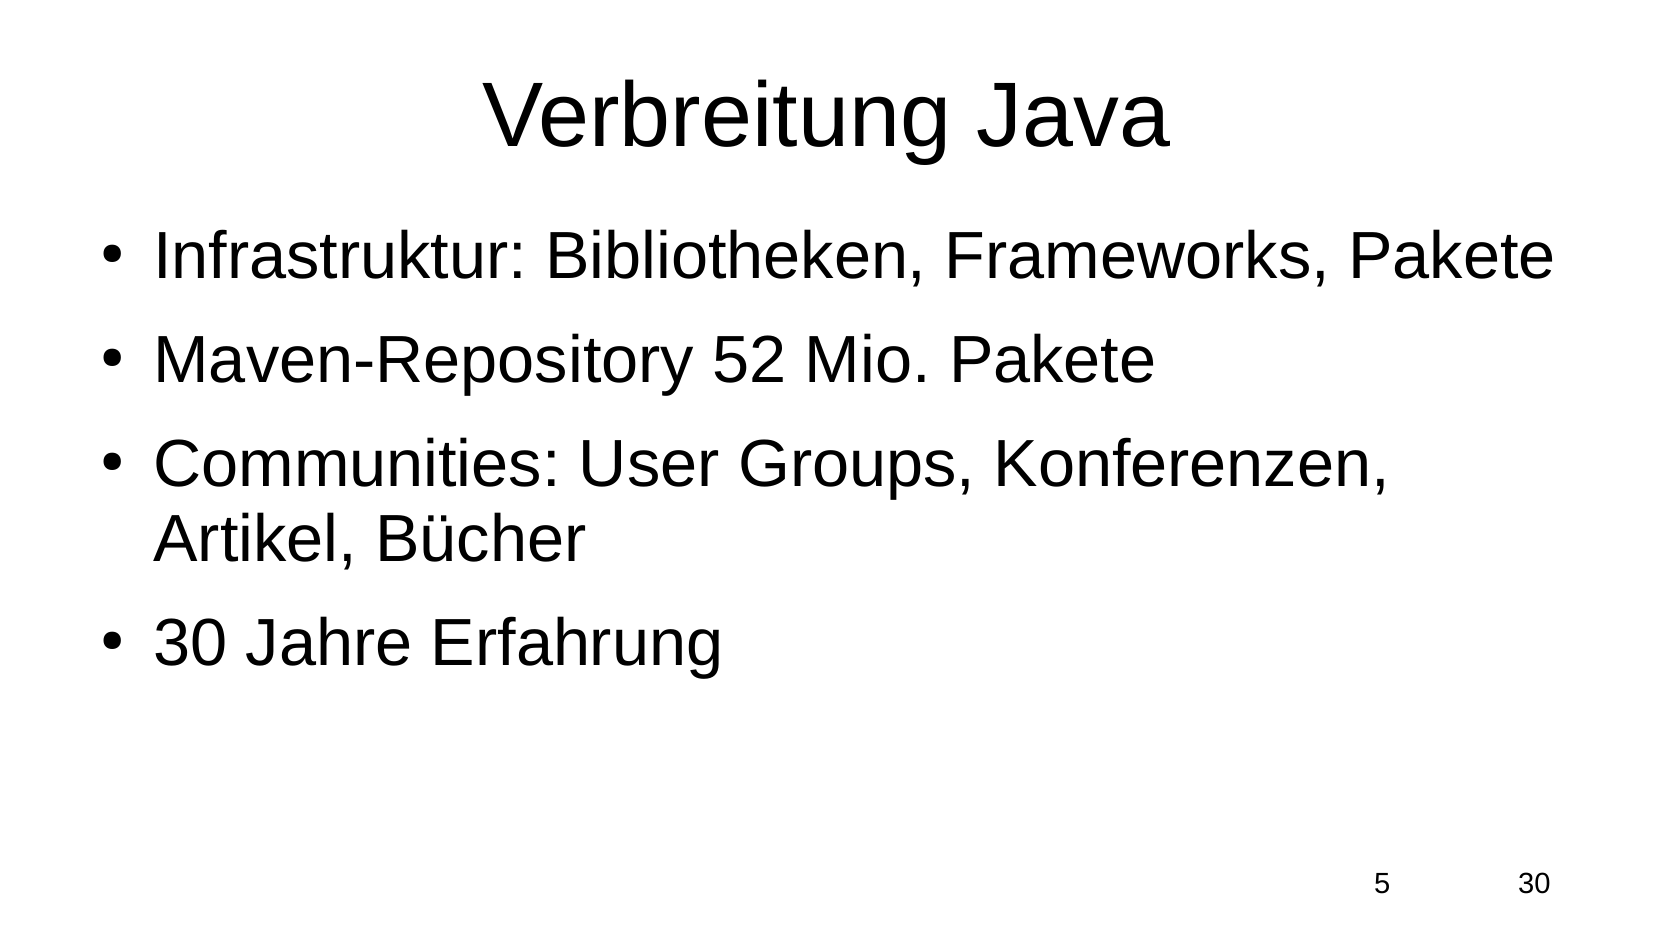

# Verbreitung Java
Infrastruktur: Bibliotheken, Frameworks, Pakete
Maven-Repository 52 Mio. Pakete
Communities: User Groups, Konferenzen, Artikel, Bücher
30 Jahre Erfahrung